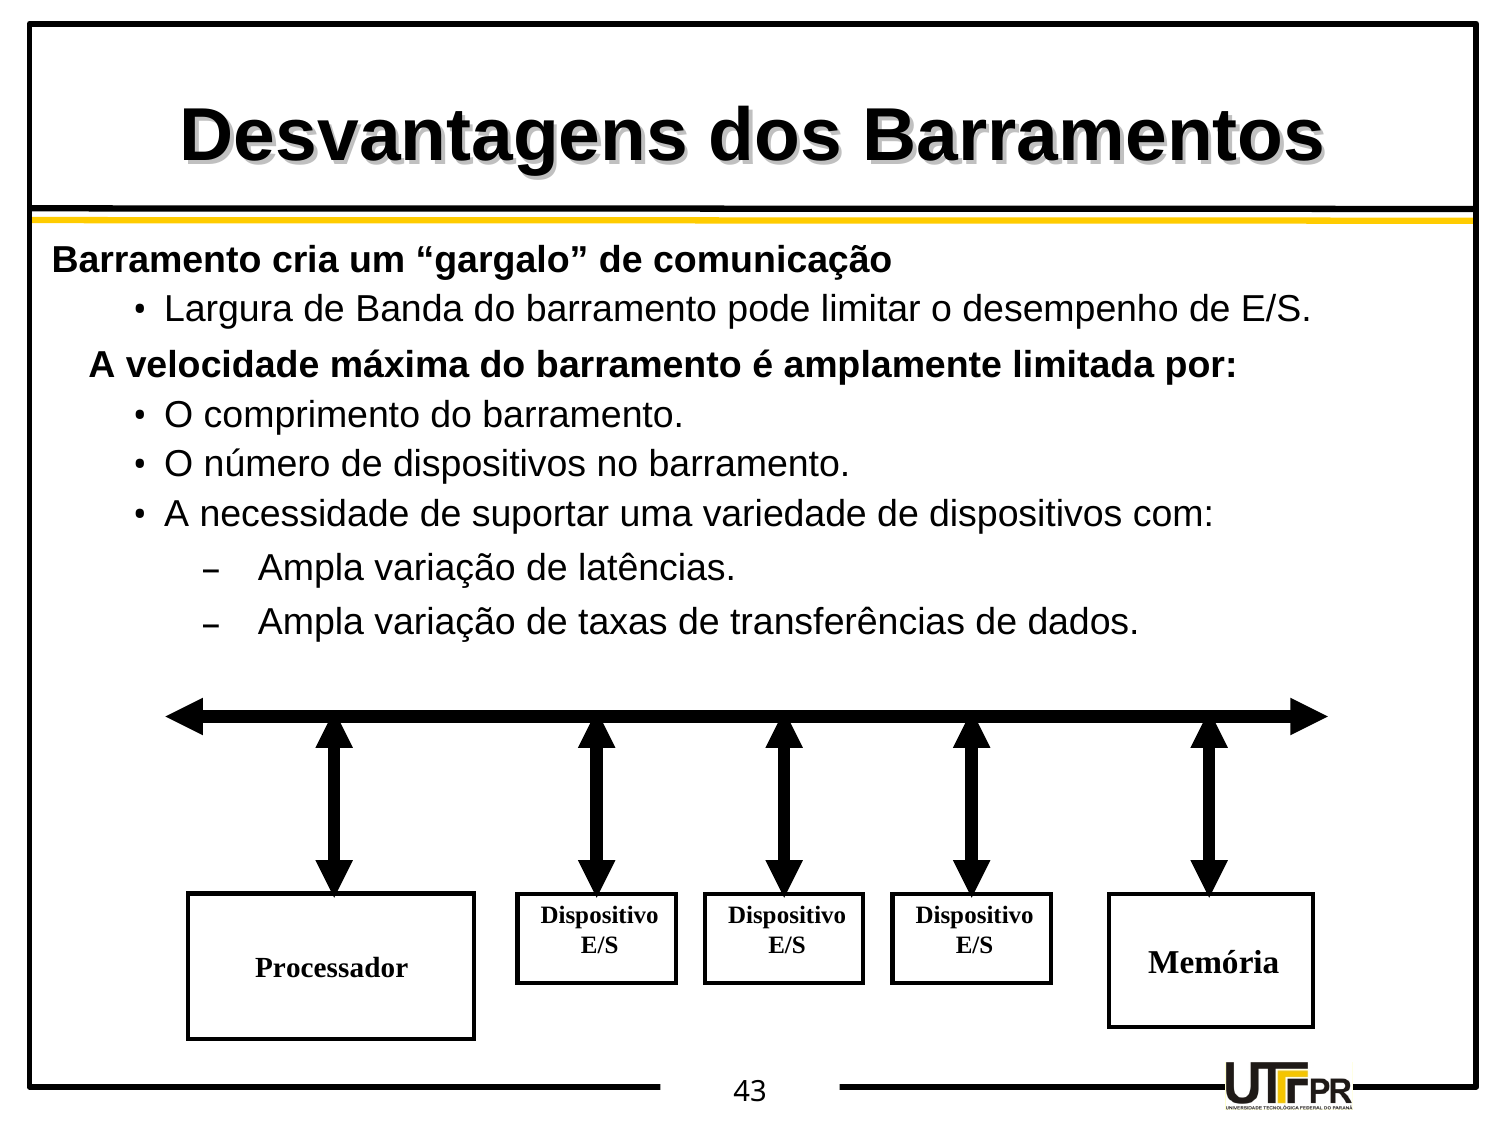

# Desvantagens dos Barramentos
Barramento cria um “gargalo” de comunicação
Largura de Banda do barramento pode limitar o desempenho de E/S.
A velocidade máxima do barramento é amplamente limitada por:
O comprimento do barramento.
O número de dispositivos no barramento.
A necessidade de suportar uma variedade de dispositivos com:
Ampla variação de latências.
Ampla variação de taxas de transferências de dados.
Dispositivo E/S
Dispositivo E/S
Dispositivo E/S
Processador
Memória